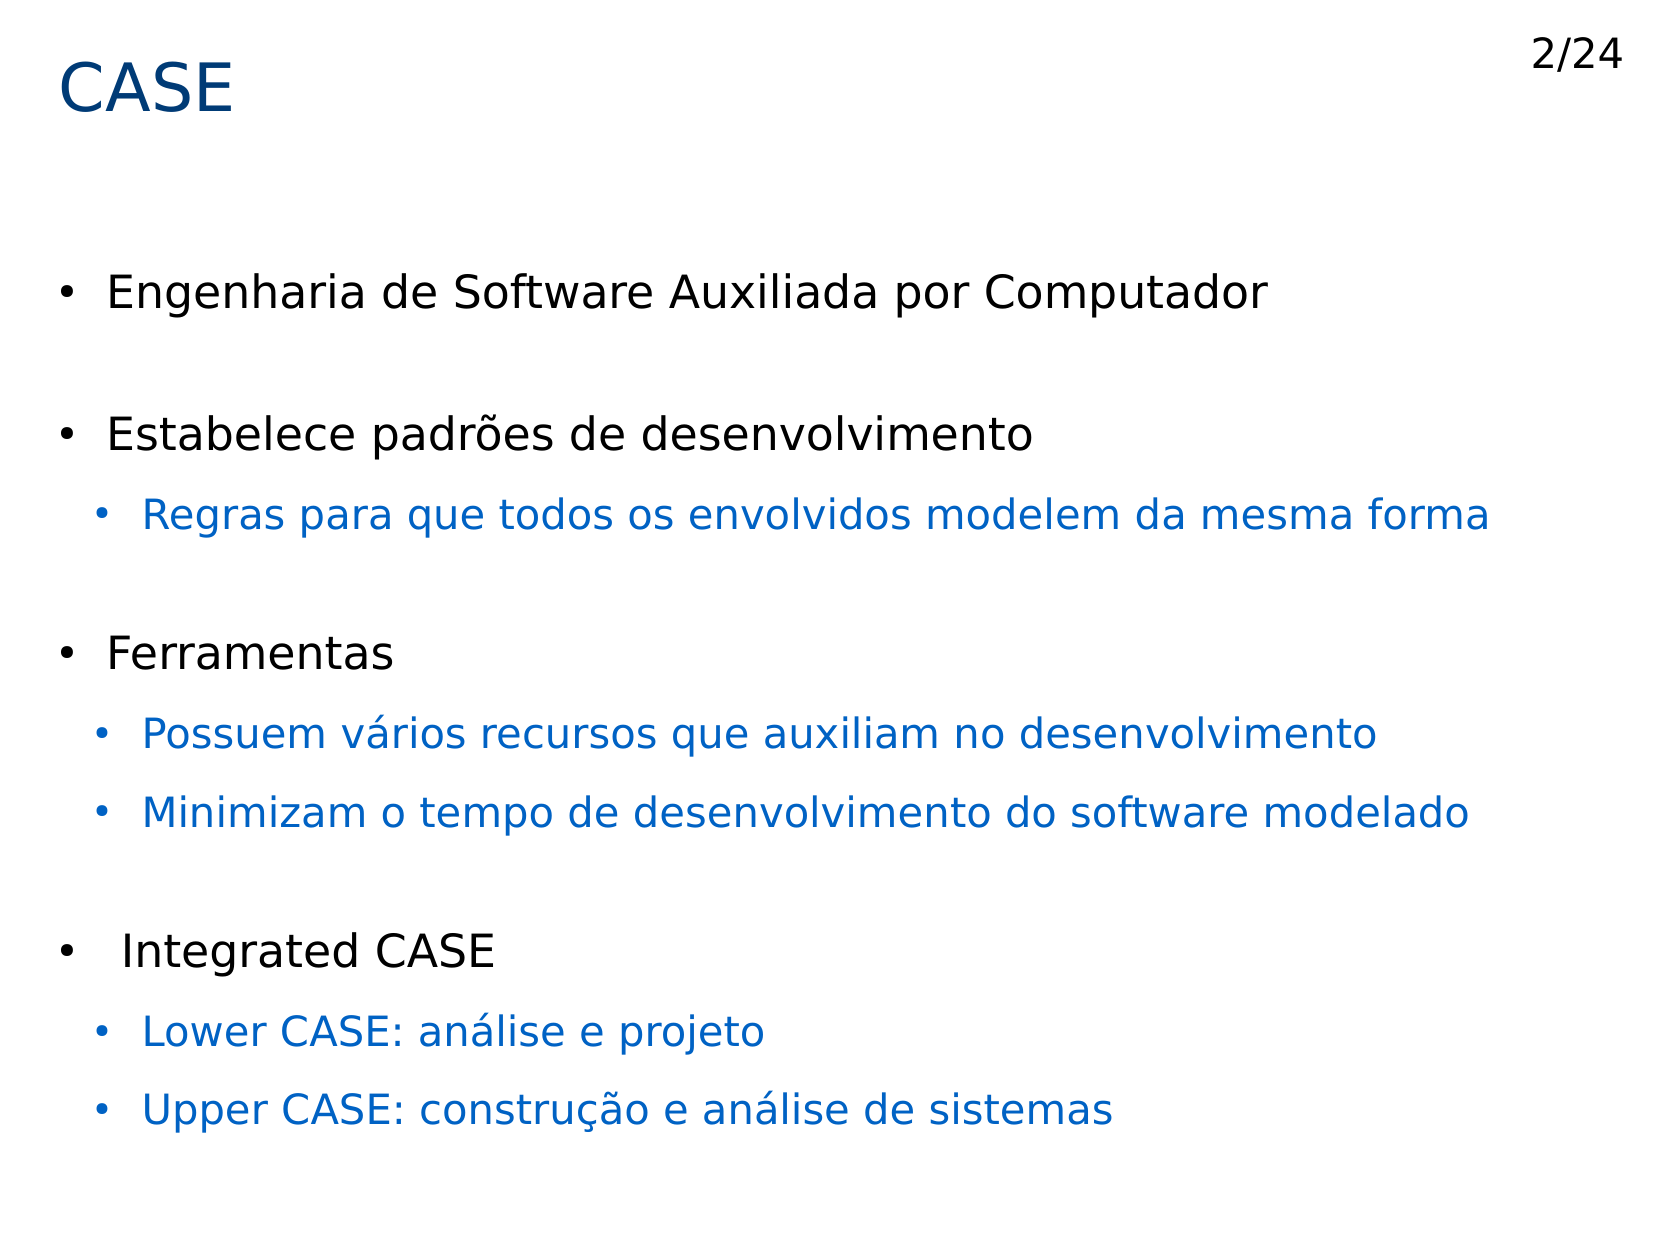

# CASE
2
Engenharia de Software Auxiliada por Computador
Estabelece padrões de desenvolvimento
Regras para que todos os envolvidos modelem da mesma forma
Ferramentas
Possuem vários recursos que auxiliam no desenvolvimento
Minimizam o tempo de desenvolvimento do software modelado
 Integrated CASE
Lower CASE: análise e projeto
Upper CASE: construção e análise de sistemas